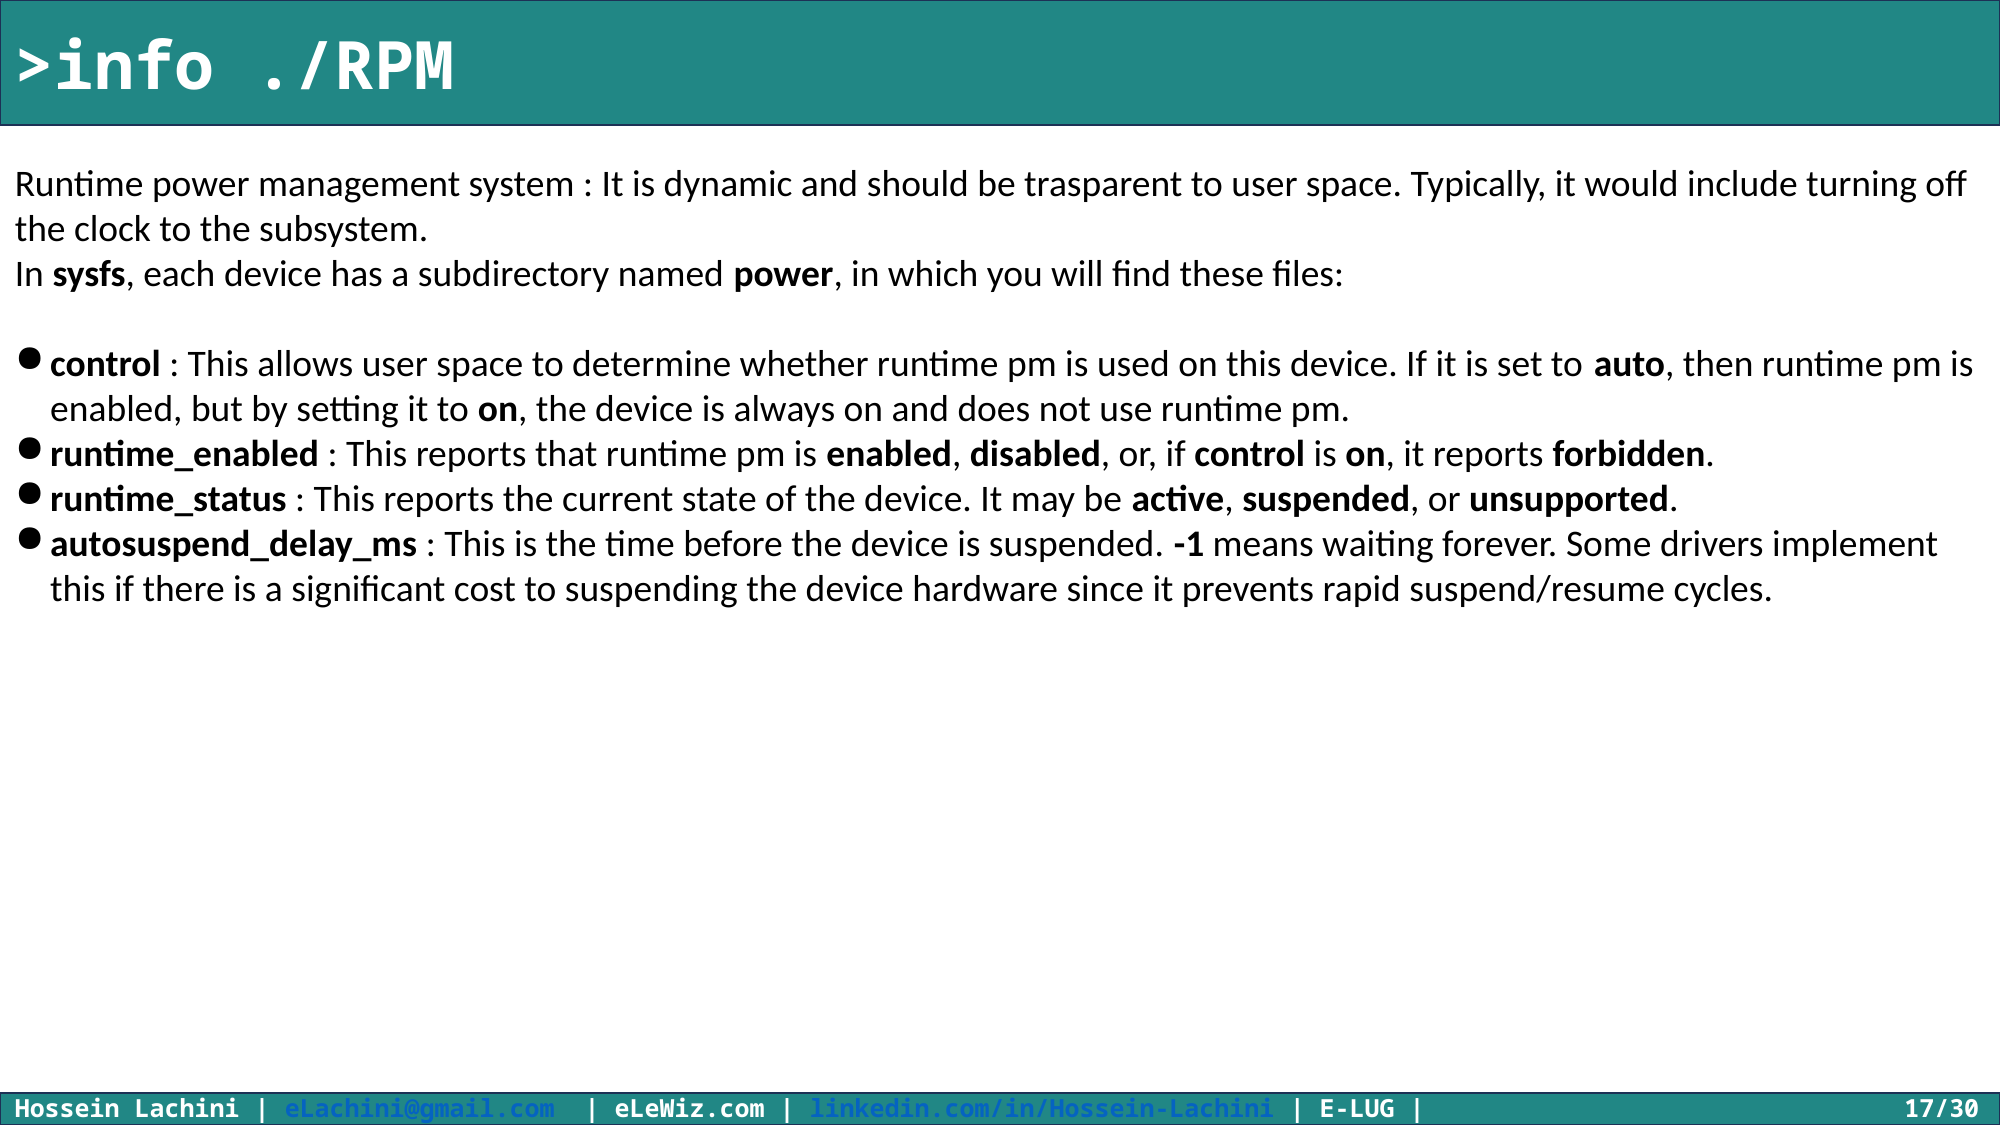

>info ./RPM
Runtime power management system : It is dynamic and should be trasparent to user space. Typically, it would include turning off the clock to the subsystem.
In sysfs, each device has a subdirectory named power, in which you will find these files:
control : This allows user space to determine whether runtime pm is used on this device. If it is set to auto, then runtime pm is enabled, but by setting it to on, the device is always on and does not use runtime pm.
runtime_enabled : This reports that runtime pm is enabled, disabled, or, if control is on, it reports forbidden.
runtime_status : This reports the current state of the device. It may be active, suspended, or unsupported.
autosuspend_delay_ms : This is the time before the device is suspended. -1 means waiting forever. Some drivers implement this if there is a significant cost to suspending the device hardware since it prevents rapid suspend/resume cycles.
Hossein Lachini | eLachini@gmail.com | eLeWiz.com | linkedin.com/in/Hossein-Lachini | E-LUG | 17/30